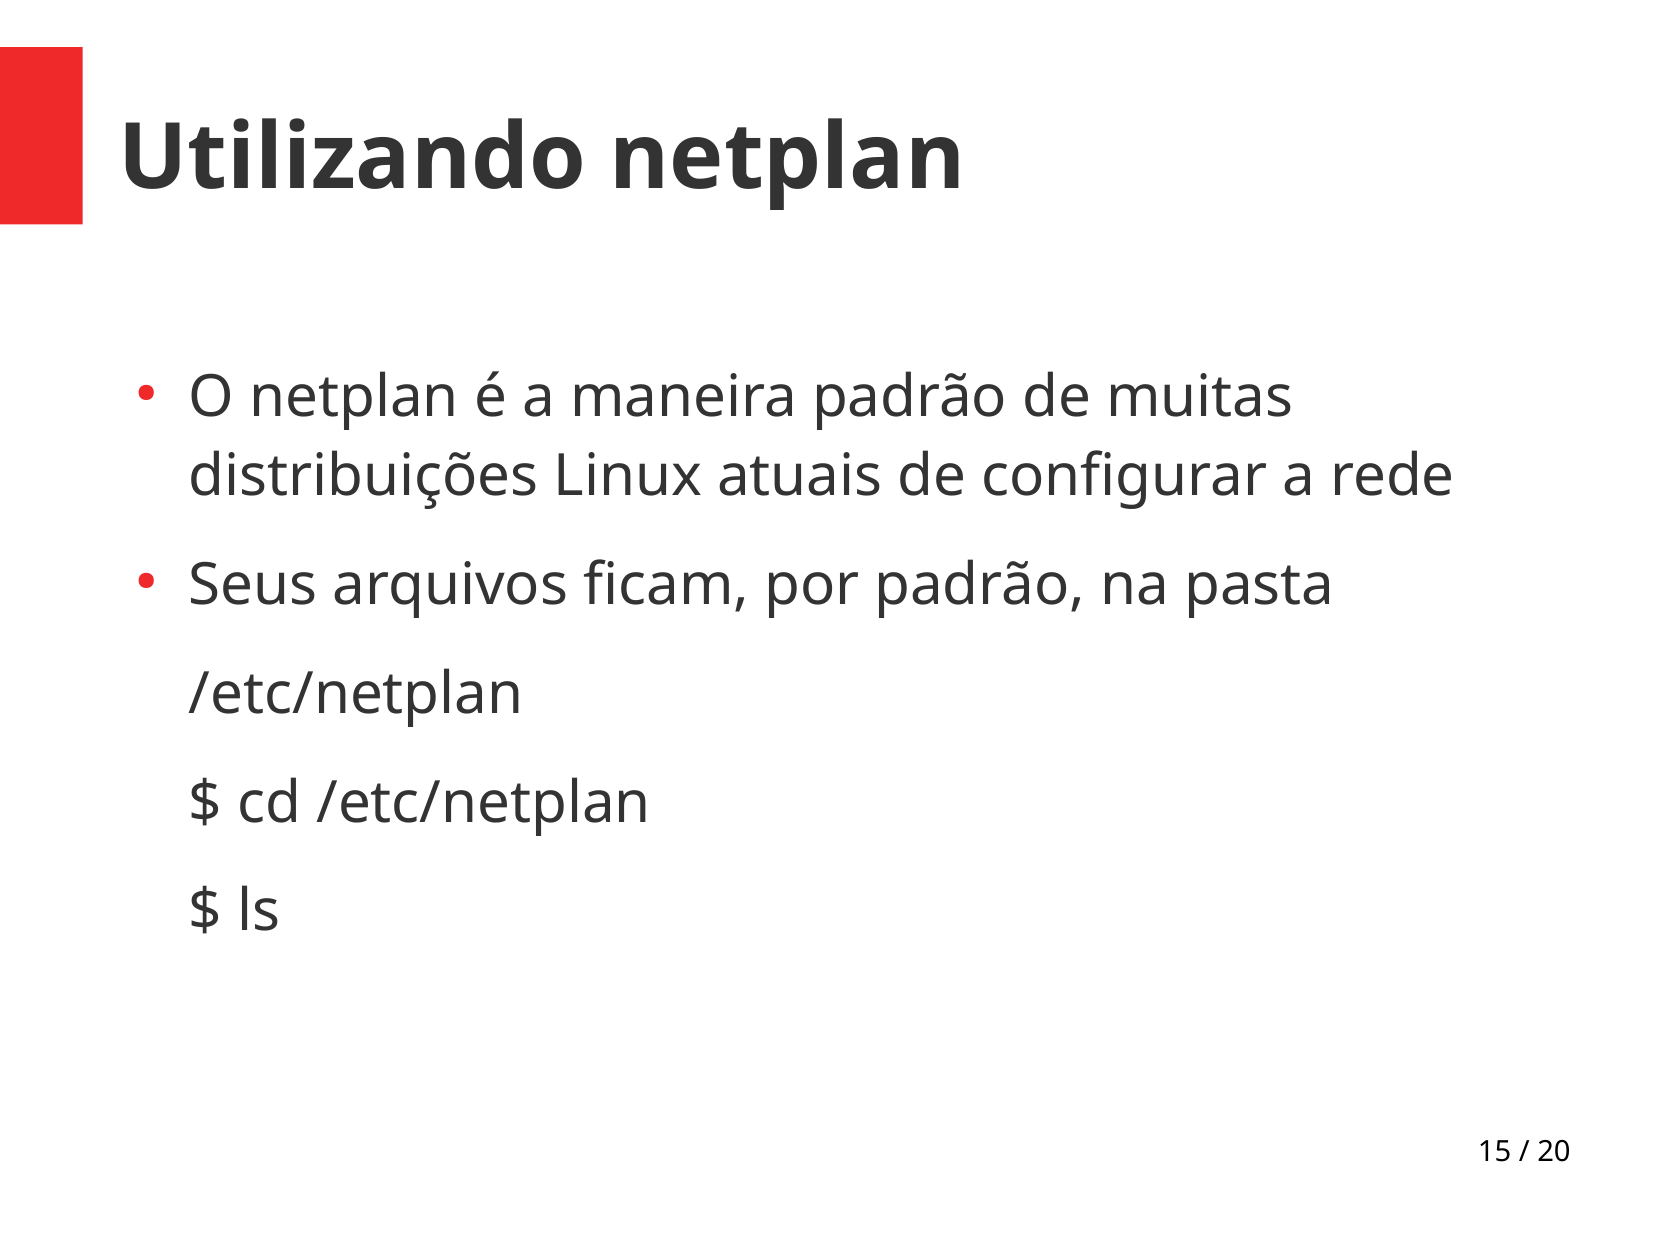

# Utilizando netplan
O netplan é a maneira padrão de muitas distribuições Linux atuais de configurar a rede
Seus arquivos ficam, por padrão, na pasta
/etc/netplan
$ cd /etc/netplan
$ ls
15